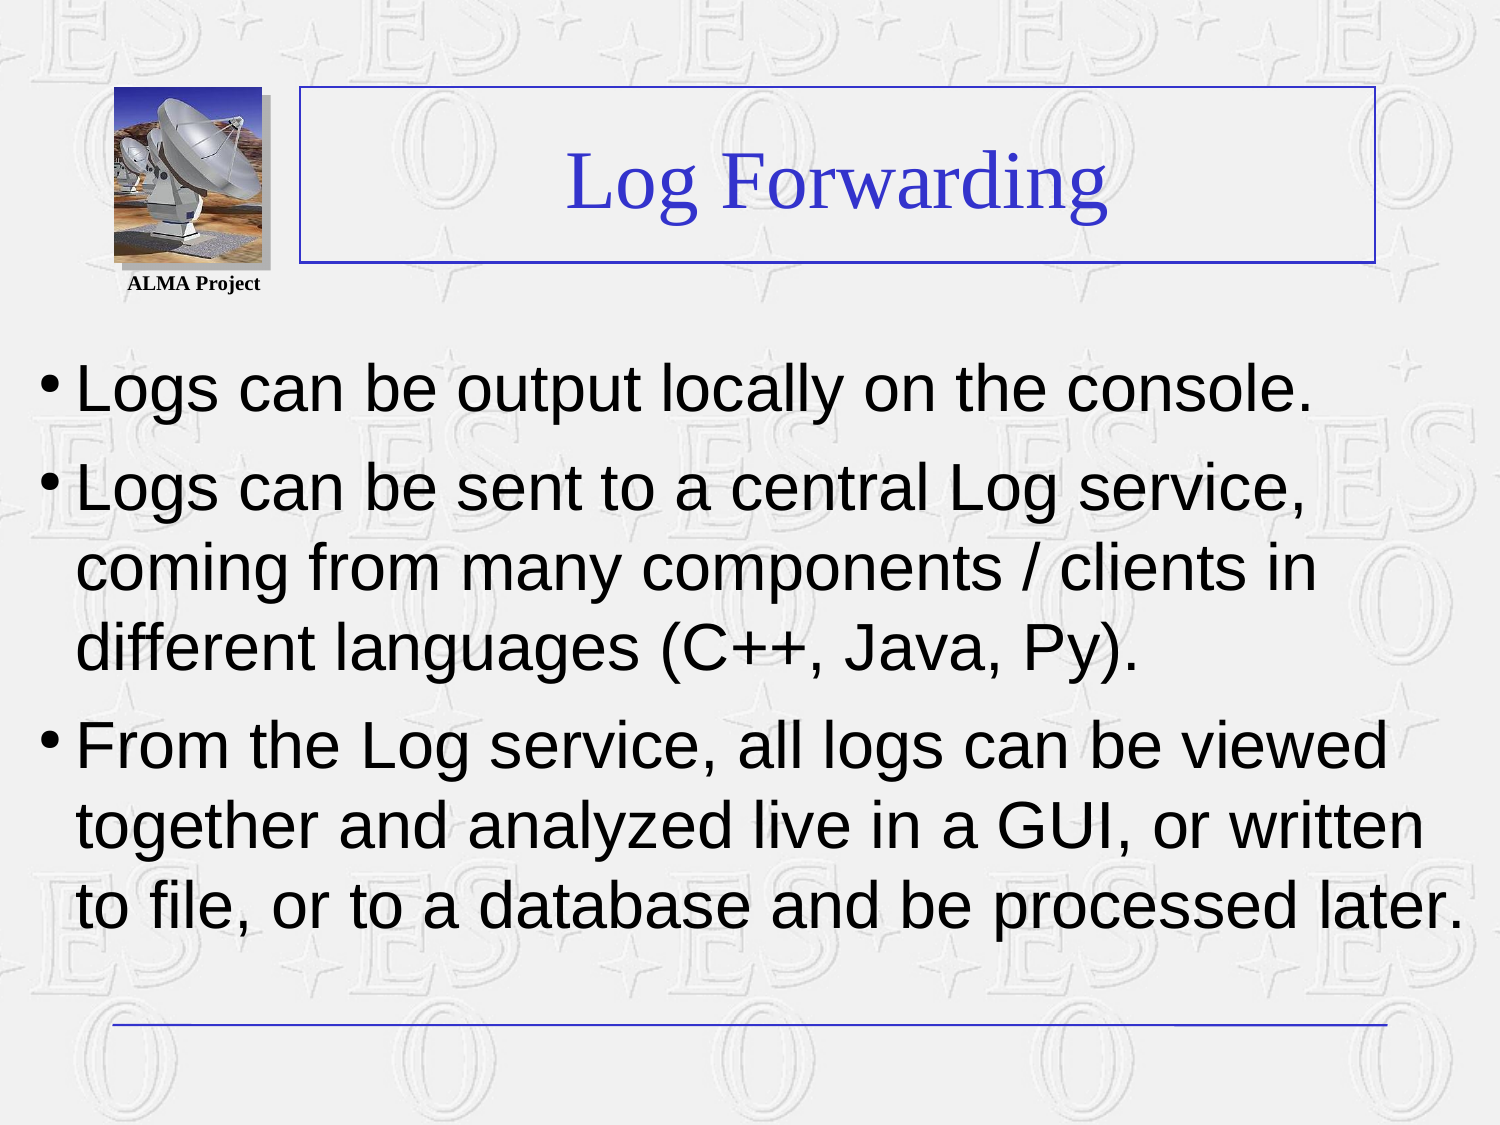

# Log Forwarding
Logs can be output locally on the console.
Logs can be sent to a central Log service, coming from many components / clients in different languages (C++, Java, Py).
From the Log service, all logs can be viewed together and analyzed live in a GUI, or written to file, or to a database and be processed later.